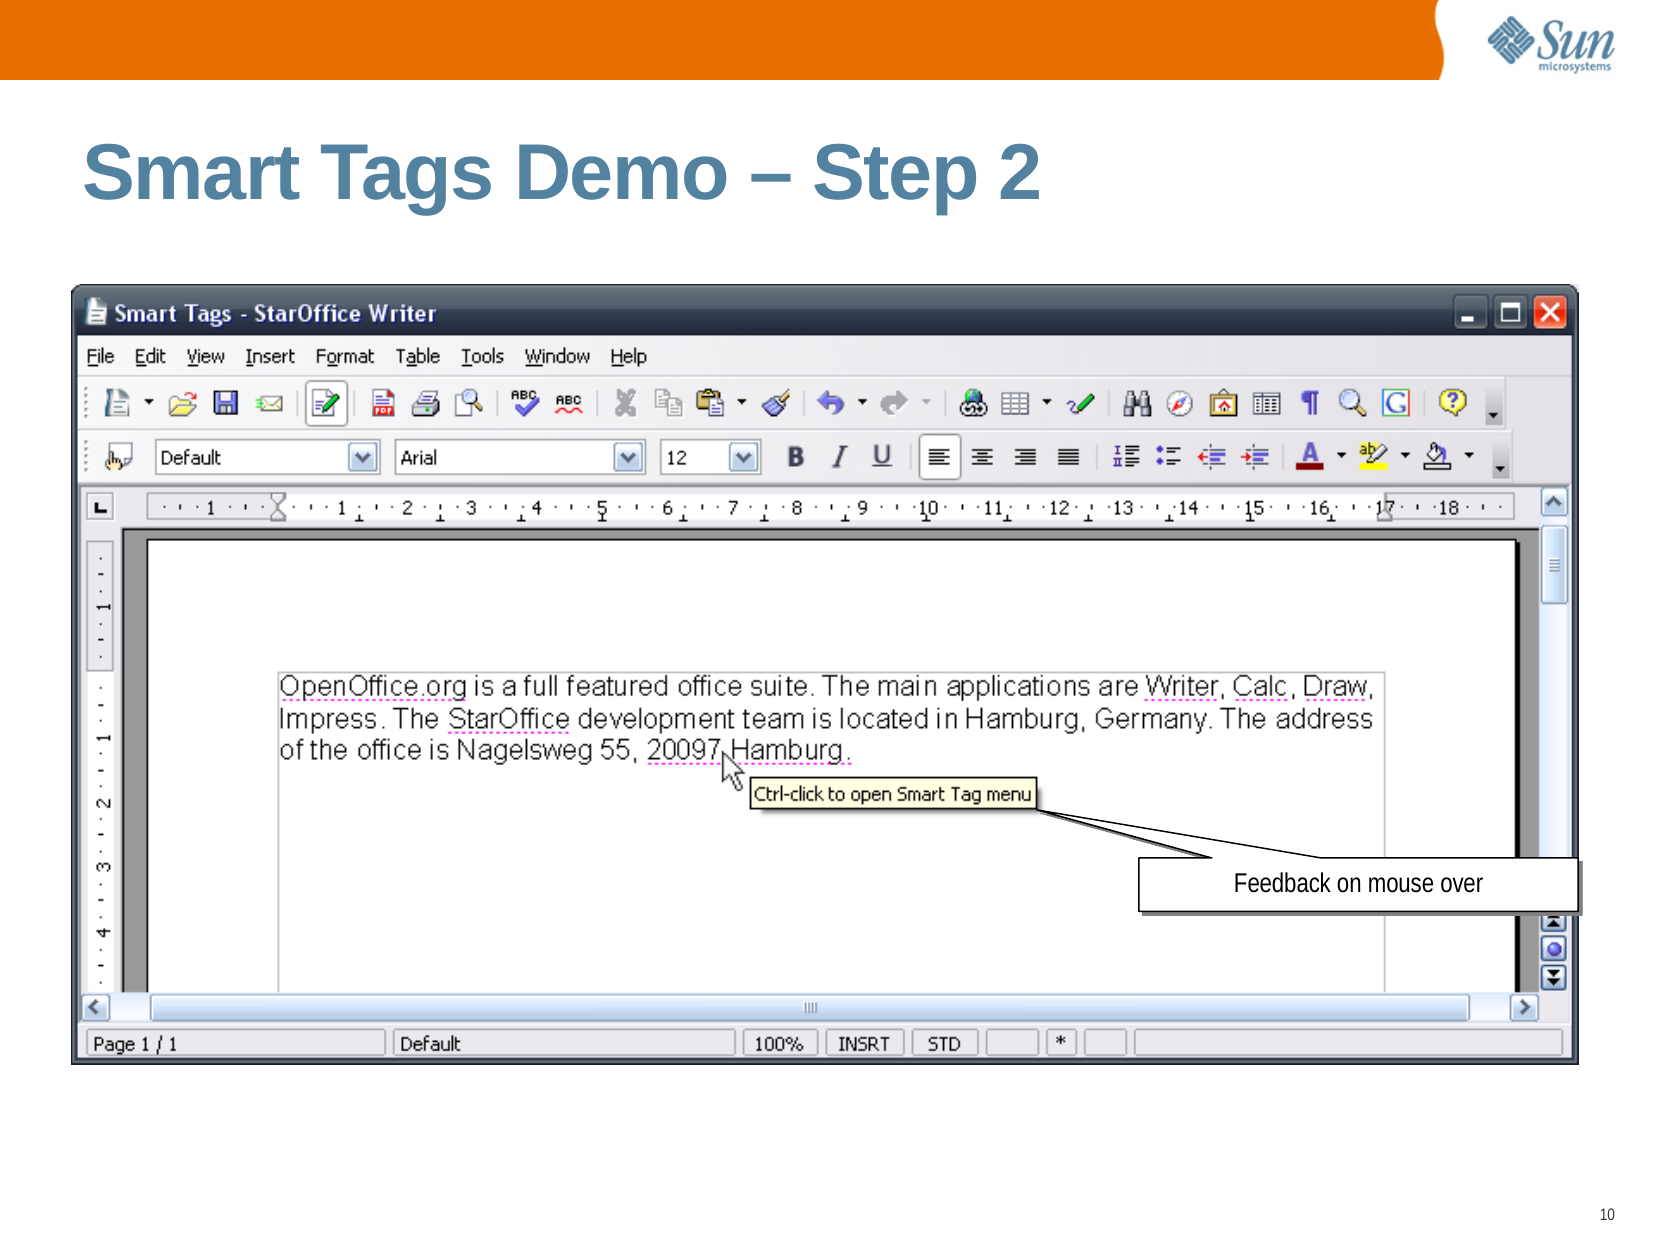

# Smart Tags Demo – Step 2
Feedback on mouse over